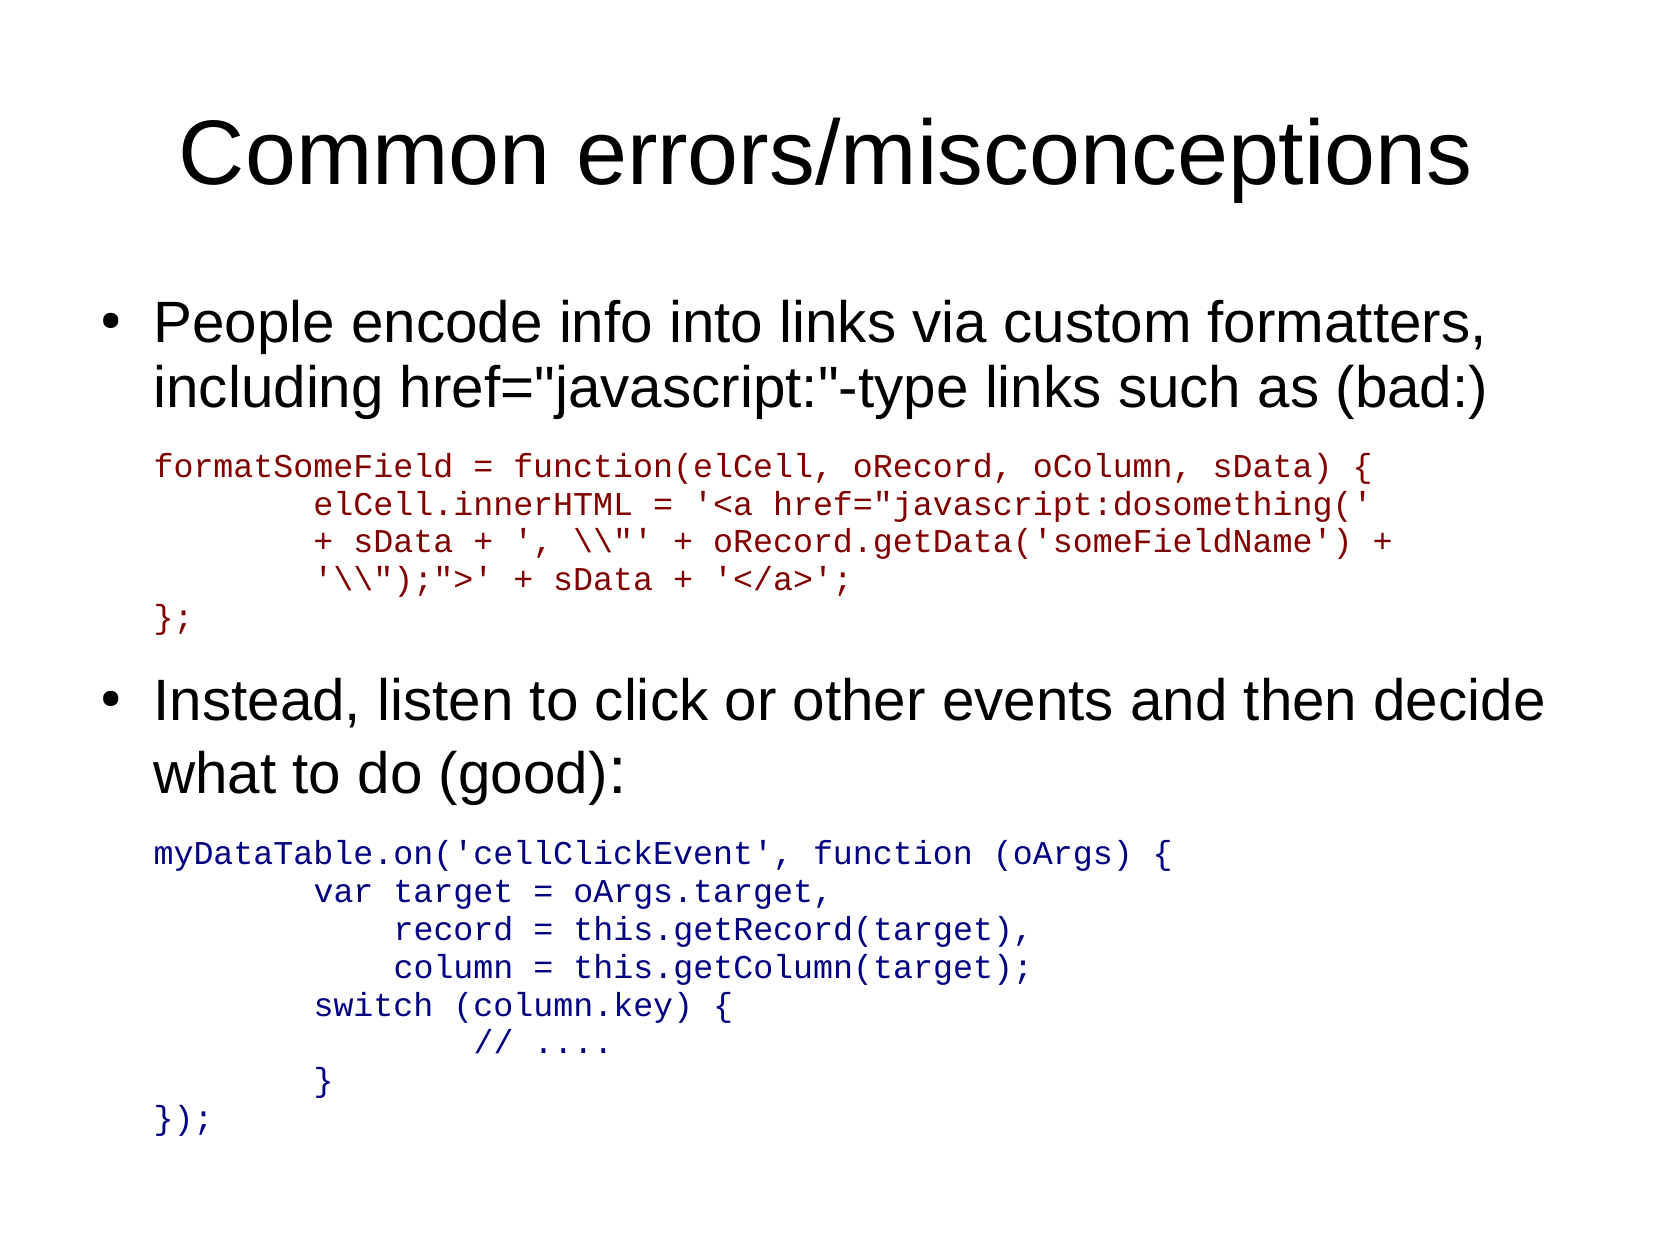

# Common errors/misconceptions
People encode info into links via custom formatters, including href="javascript:"-type links such as (bad:)
formatSomeField = function(elCell, oRecord, oColumn, sData) {
 elCell.innerHTML = '<a href="javascript:dosomething('
 + sData + ', \\"' + oRecord.getData('someFieldName') +
 '\\");">' + sData + '</a>';
};
Instead, listen to click or other events and then decide what to do (good):
myDataTable.on('cellClickEvent', function (oArgs) {
 var target = oArgs.target,
 record = this.getRecord(target),
 column = this.getColumn(target);
 switch (column.key) {
 // ....
 }
});